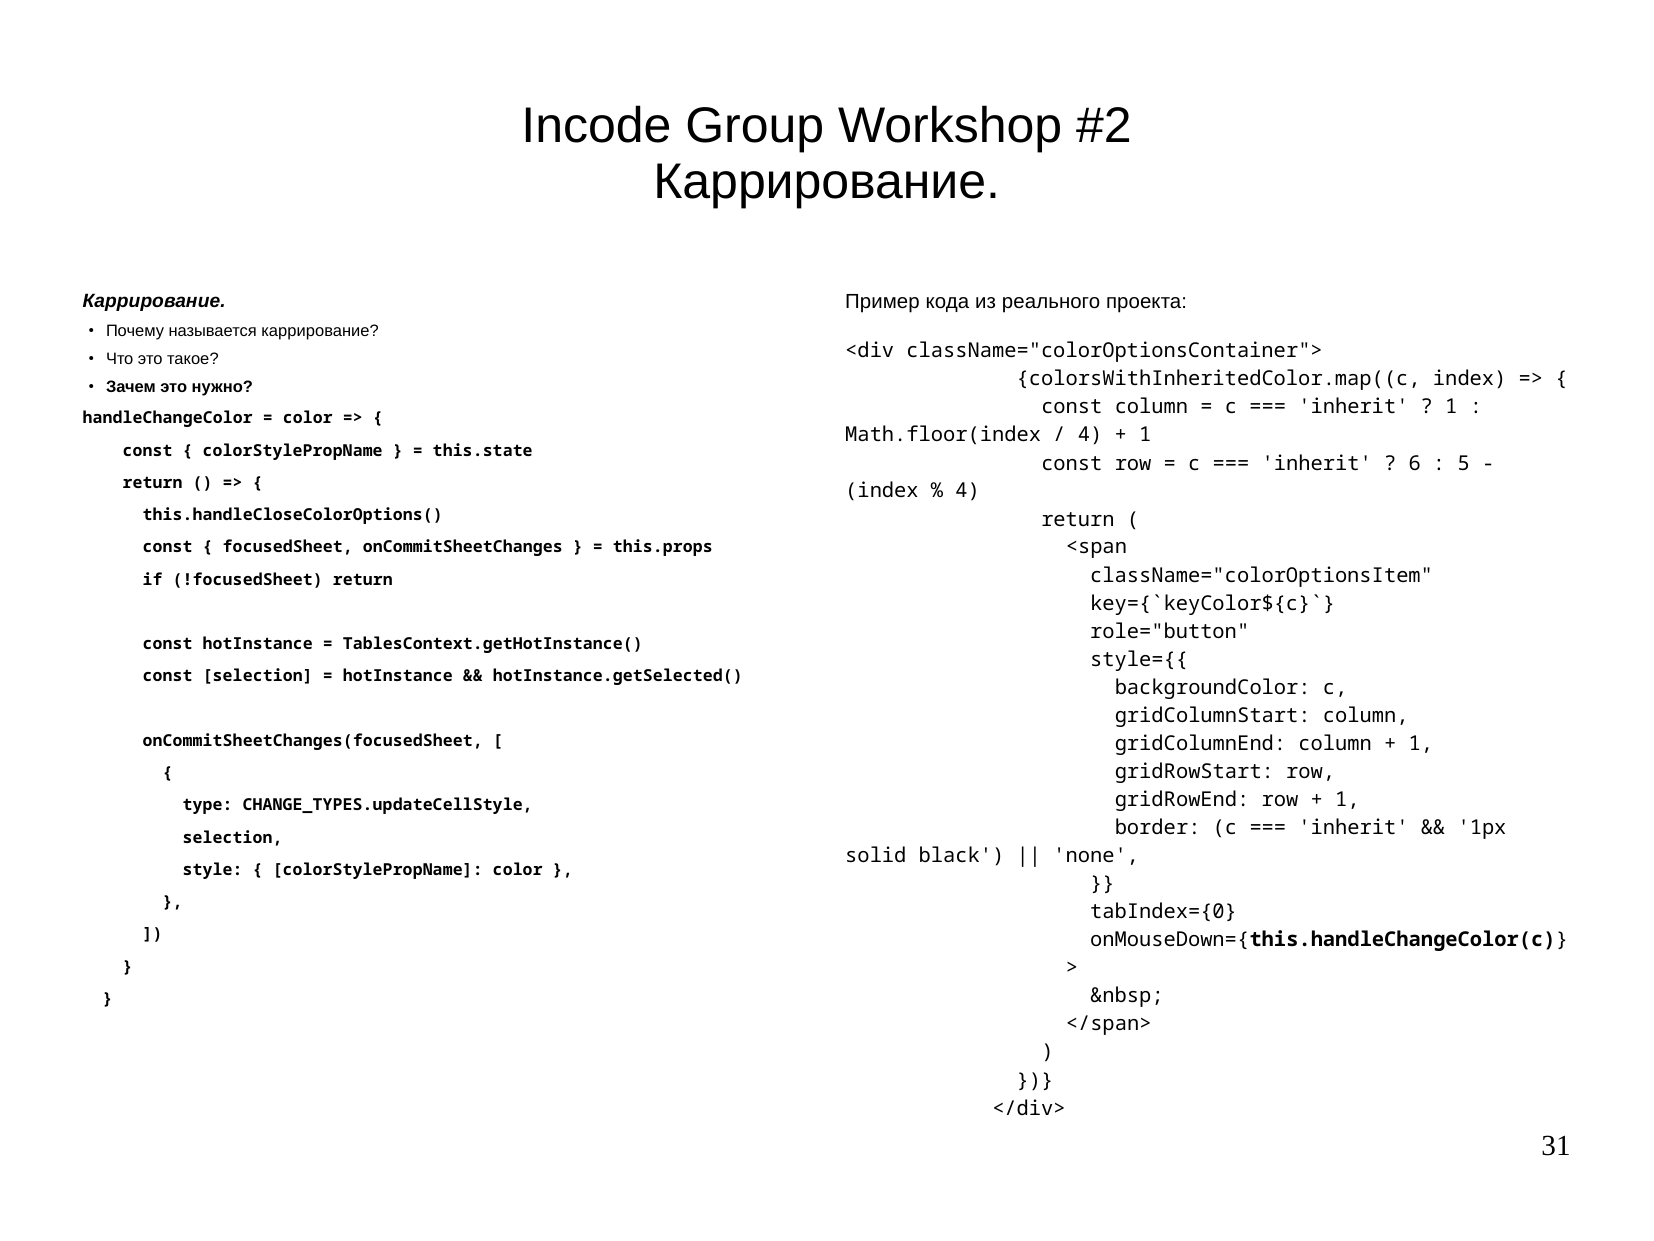

# Incode Group Workshop #2 Каррирование.
Каррирование.
Почему называется каррирование?
Что это такое?
Зачем это нужно?
handleChangeColor = color => {
 const { colorStylePropName } = this.state
 return () => {
 this.handleCloseColorOptions()
 const { focusedSheet, onCommitSheetChanges } = this.props
 if (!focusedSheet) return
 const hotInstance = TablesContext.getHotInstance()
 const [selection] = hotInstance && hotInstance.getSelected()
 onCommitSheetChanges(focusedSheet, [
 {
 type: CHANGE_TYPES.updateCellStyle,
 selection,
 style: { [colorStylePropName]: color },
 },
 ])
 }
 }
Пример кода из реального проекта:
<div className="colorOptionsContainer">
 {colorsWithInheritedColor.map((c, index) => {
 const column = c === 'inherit' ? 1 : Math.floor(index / 4) + 1
 const row = c === 'inherit' ? 6 : 5 - (index % 4)
 return (
 <span
 className="colorOptionsItem"
 key={`keyColor${c}`}
 role="button"
 style={{
 backgroundColor: c,
 gridColumnStart: column,
 gridColumnEnd: column + 1,
 gridRowStart: row,
 gridRowEnd: row + 1,
 border: (c === 'inherit' && '1px solid black') || 'none',
 }}
 tabIndex={0}
 onMouseDown={this.handleChangeColor(c)}
 >
 &nbsp;
 </span>
 )
 })}
 </div>
Дата рождения
12 сентября 1900[1][2][…]
Место рождения
Миллис[d], Норфолк, Массачусетс, США
Дата смерти
1 сентября 1982[1][2][…](81 год)
Место смерти
Стейт-Колледж[d], Сентер, Пенсильвания, США
Страна
 США
Место работы
Принстонский университет
Гарвардский университет
Университет штата Пенсильвания
Альма-матер
Гарвардский университет
Научный руководитель
Давид Гильберт и Пауль Бернайс
31